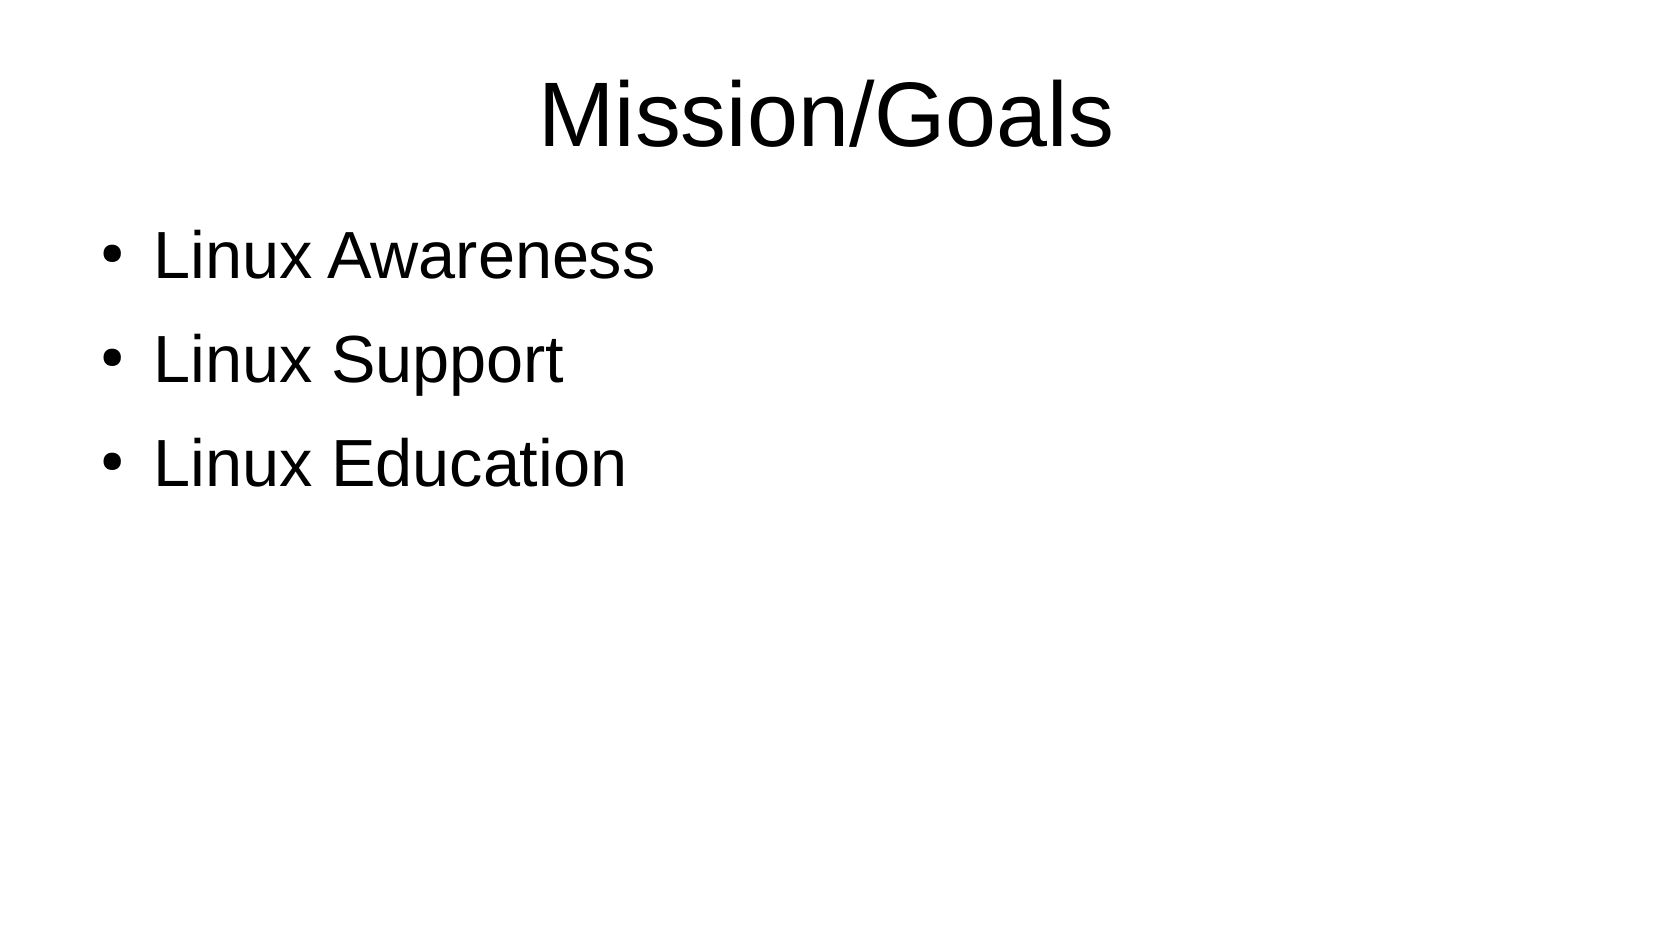

# Mission/Goals
Linux Awareness
Linux Support
Linux Education